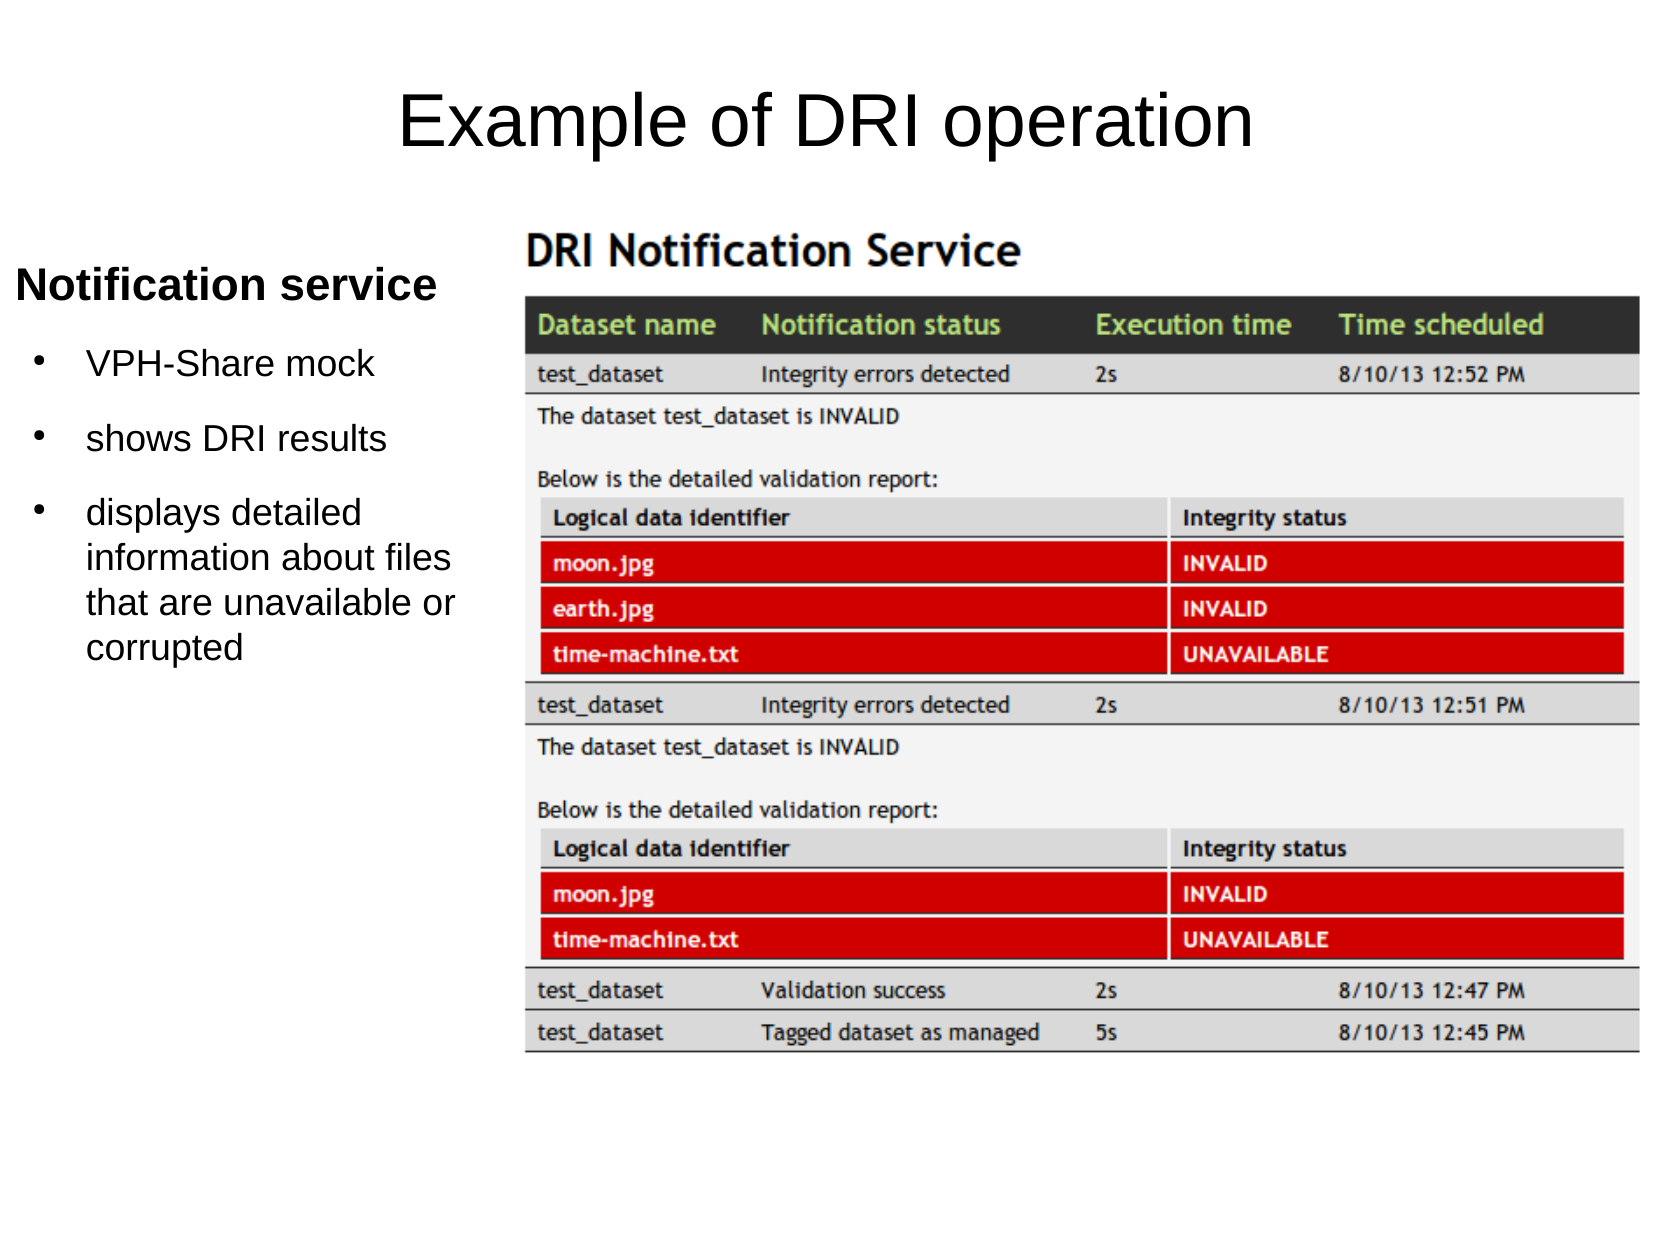

Example of DRI operation
# Notification service
VPH-Share mock
shows DRI results
displays detailed information about files that are unavailable or corrupted